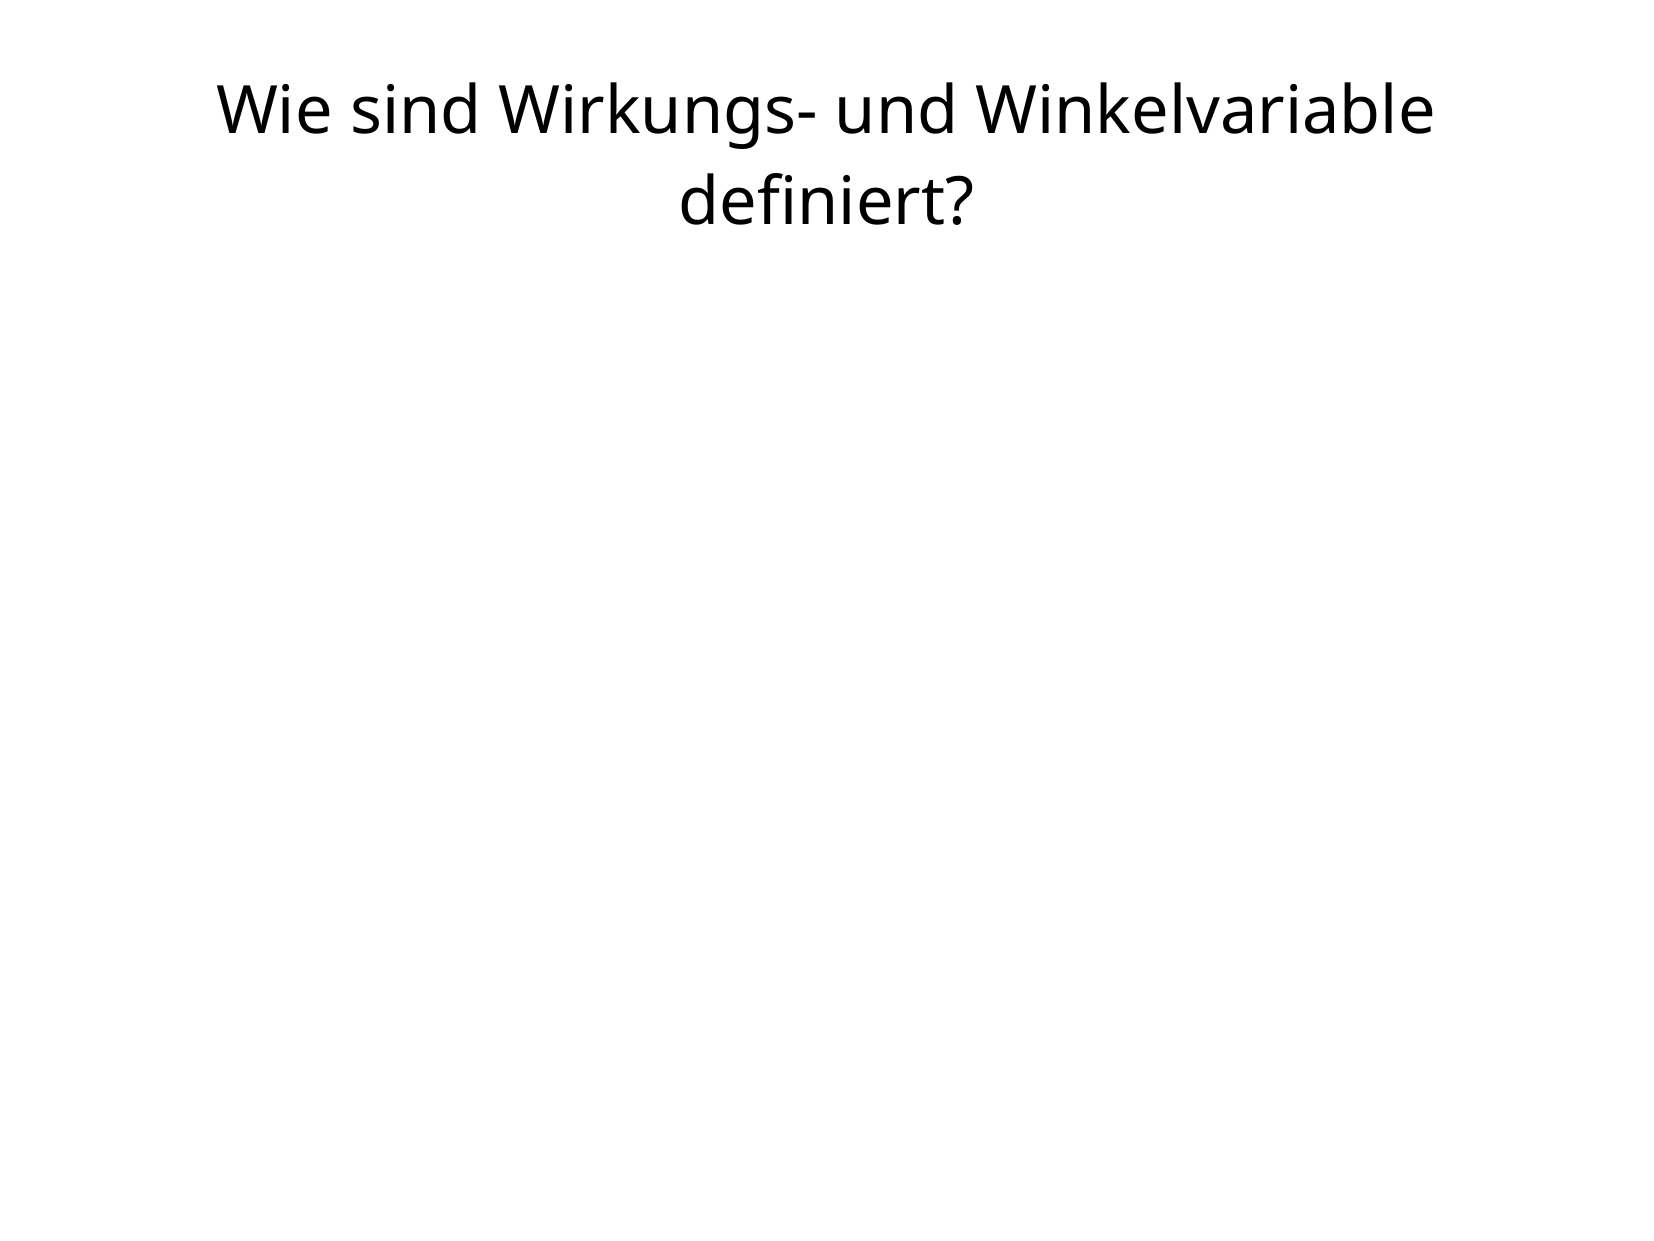

# Wie sind Wirkungs- und Winkelvariable definiert?